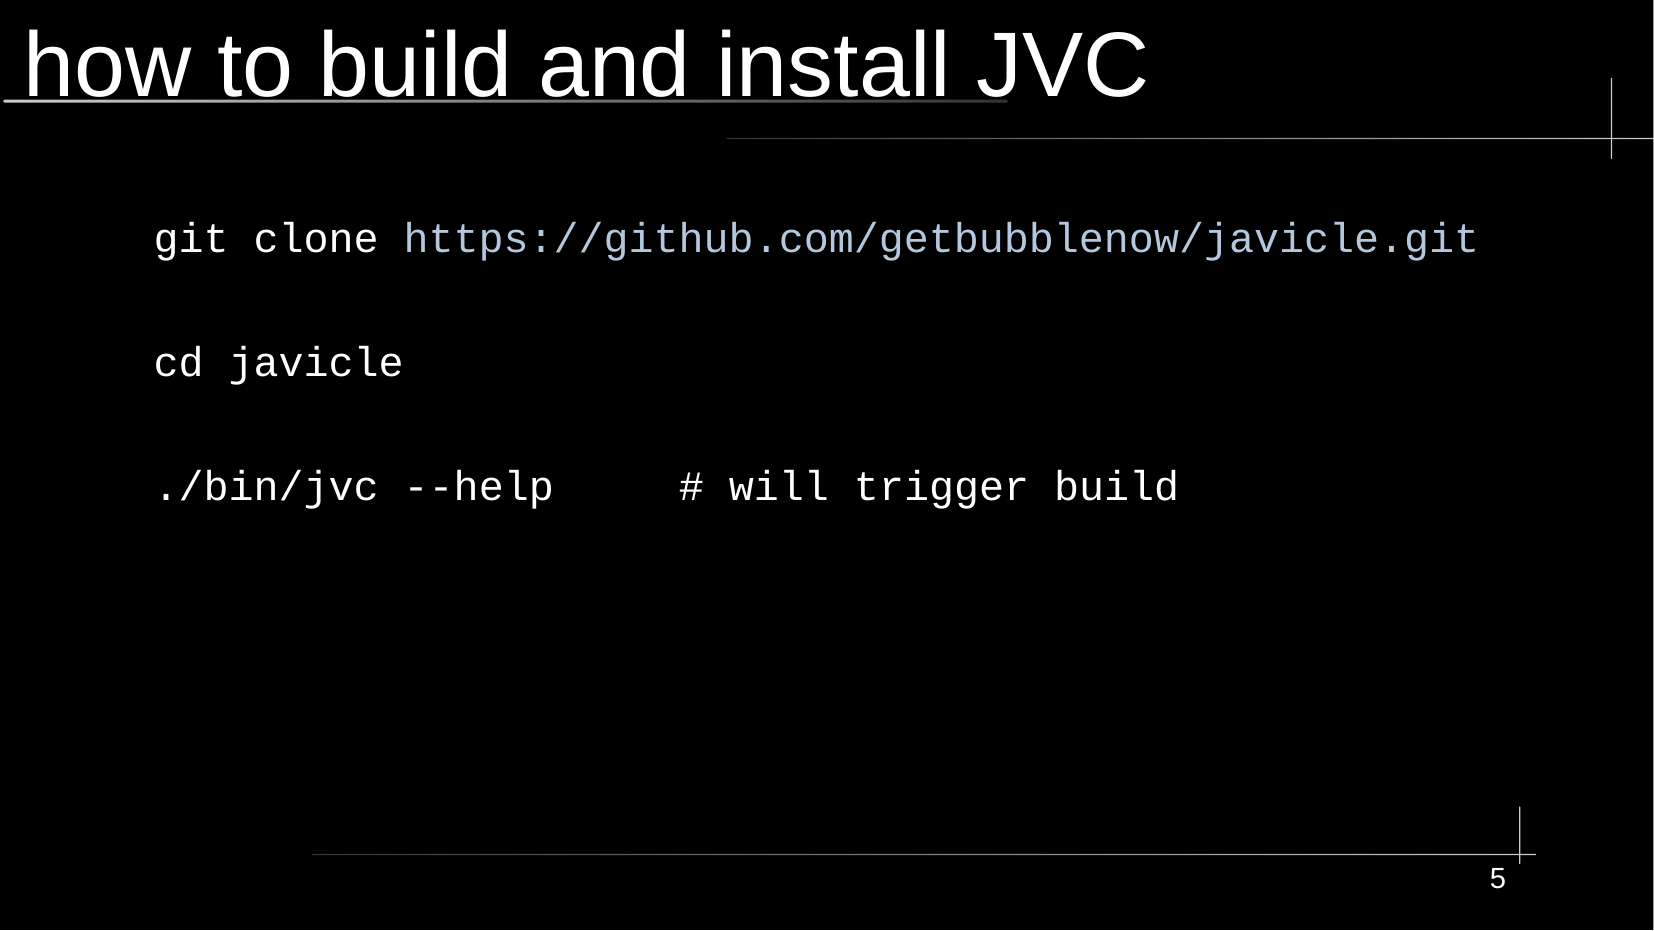

# how to build and install JVC
git clone https://github.com/getbubblenow/javicle.git
cd javicle
./bin/jvc --help # will trigger build
5